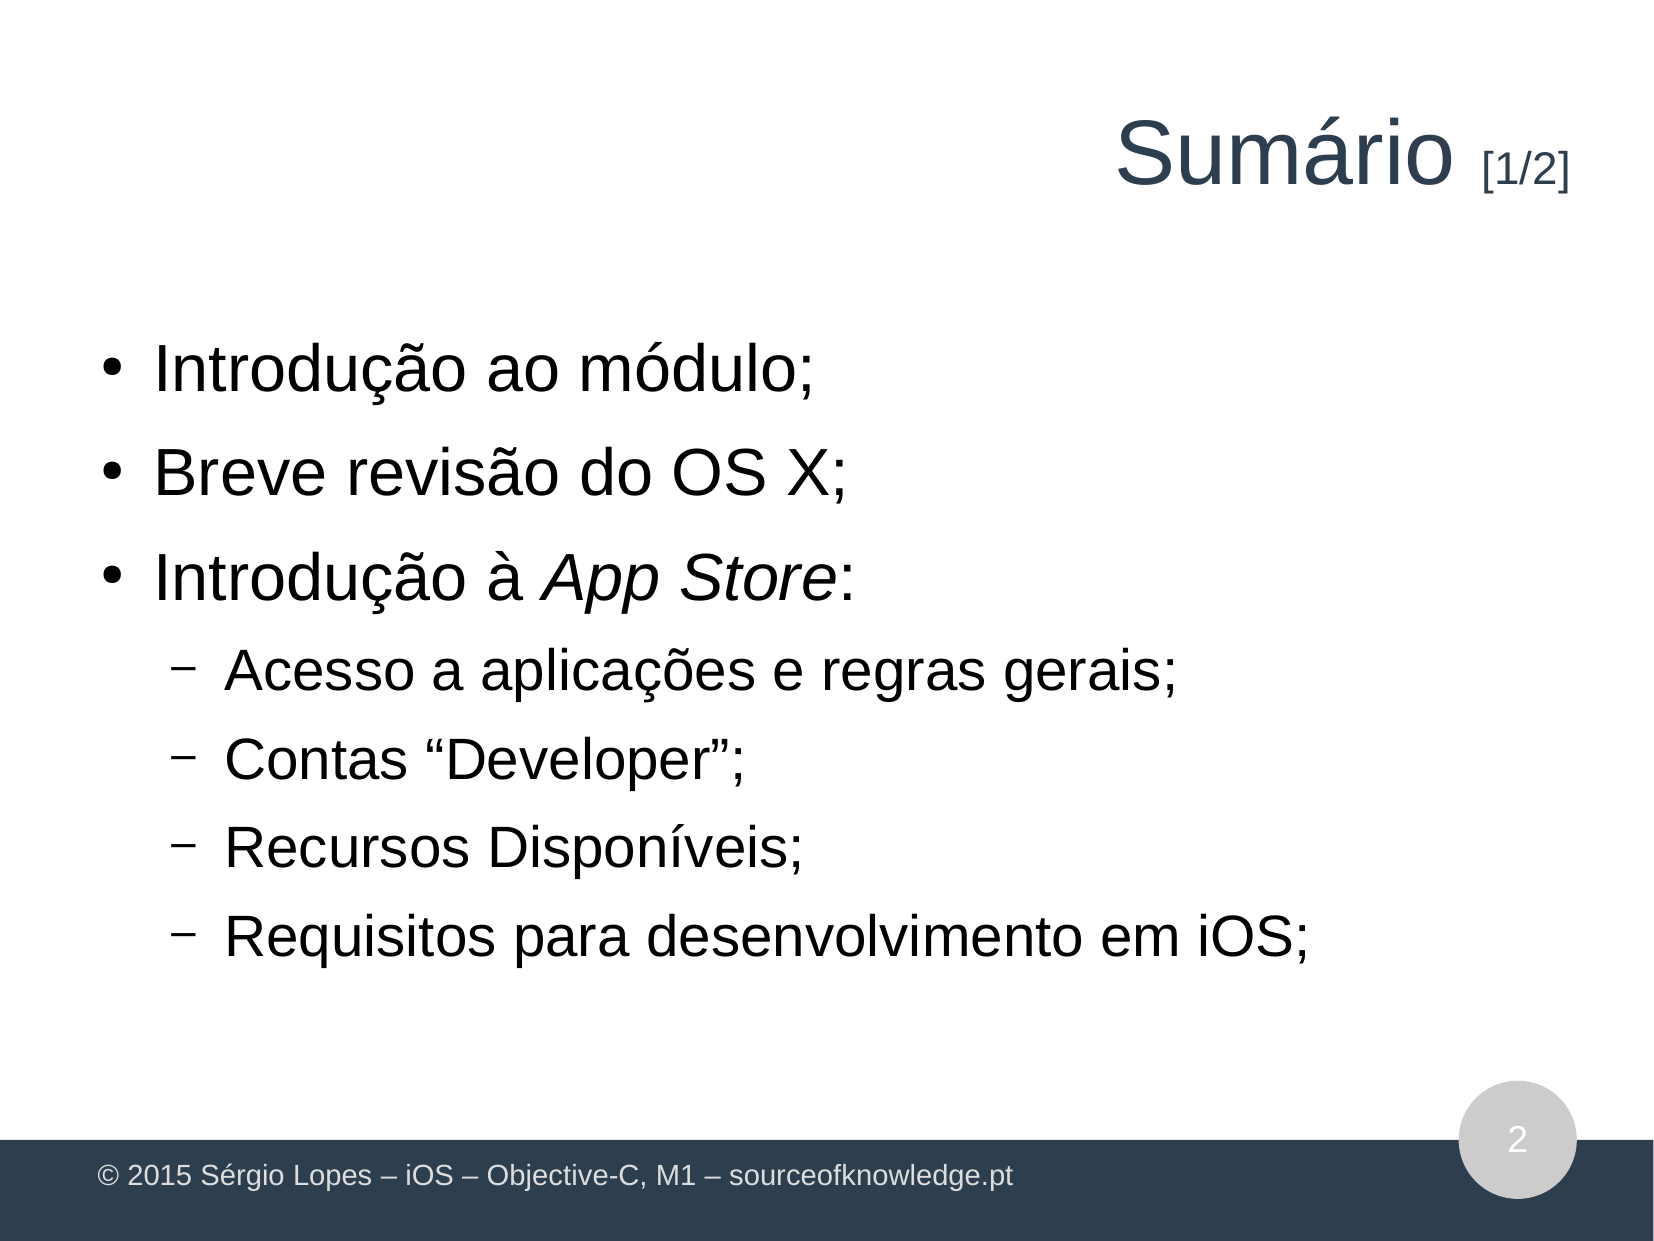

# Sumário [1/2]
Introdução ao módulo;
Breve revisão do OS X;
Introdução à App Store:
Acesso a aplicações e regras gerais;
Contas “Developer”;
Recursos Disponíveis;
Requisitos para desenvolvimento em iOS;
2
© 2015 Sérgio Lopes – iOS – Objective-C, M1 – sourceofknowledge.pt